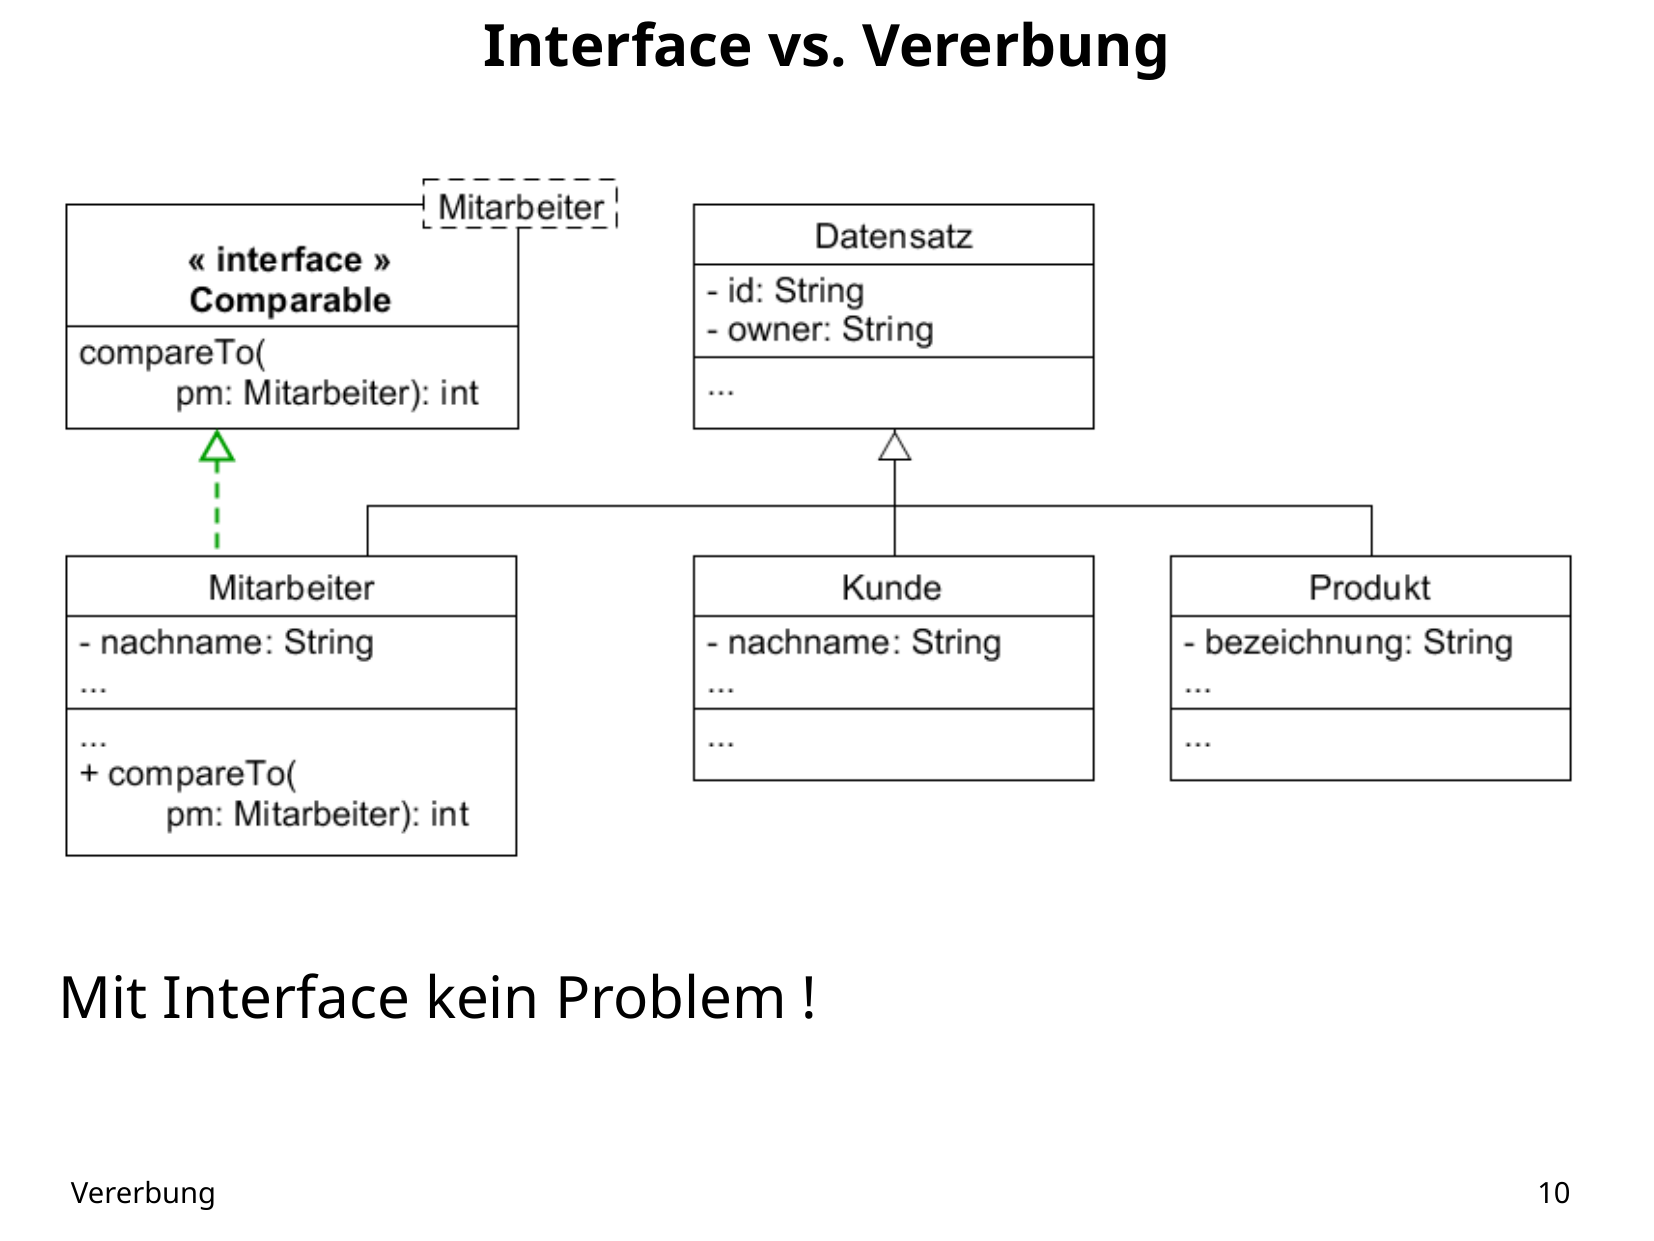

# Interface vs. Vererbung
Mit Interface kein Problem !
Vererbung
10